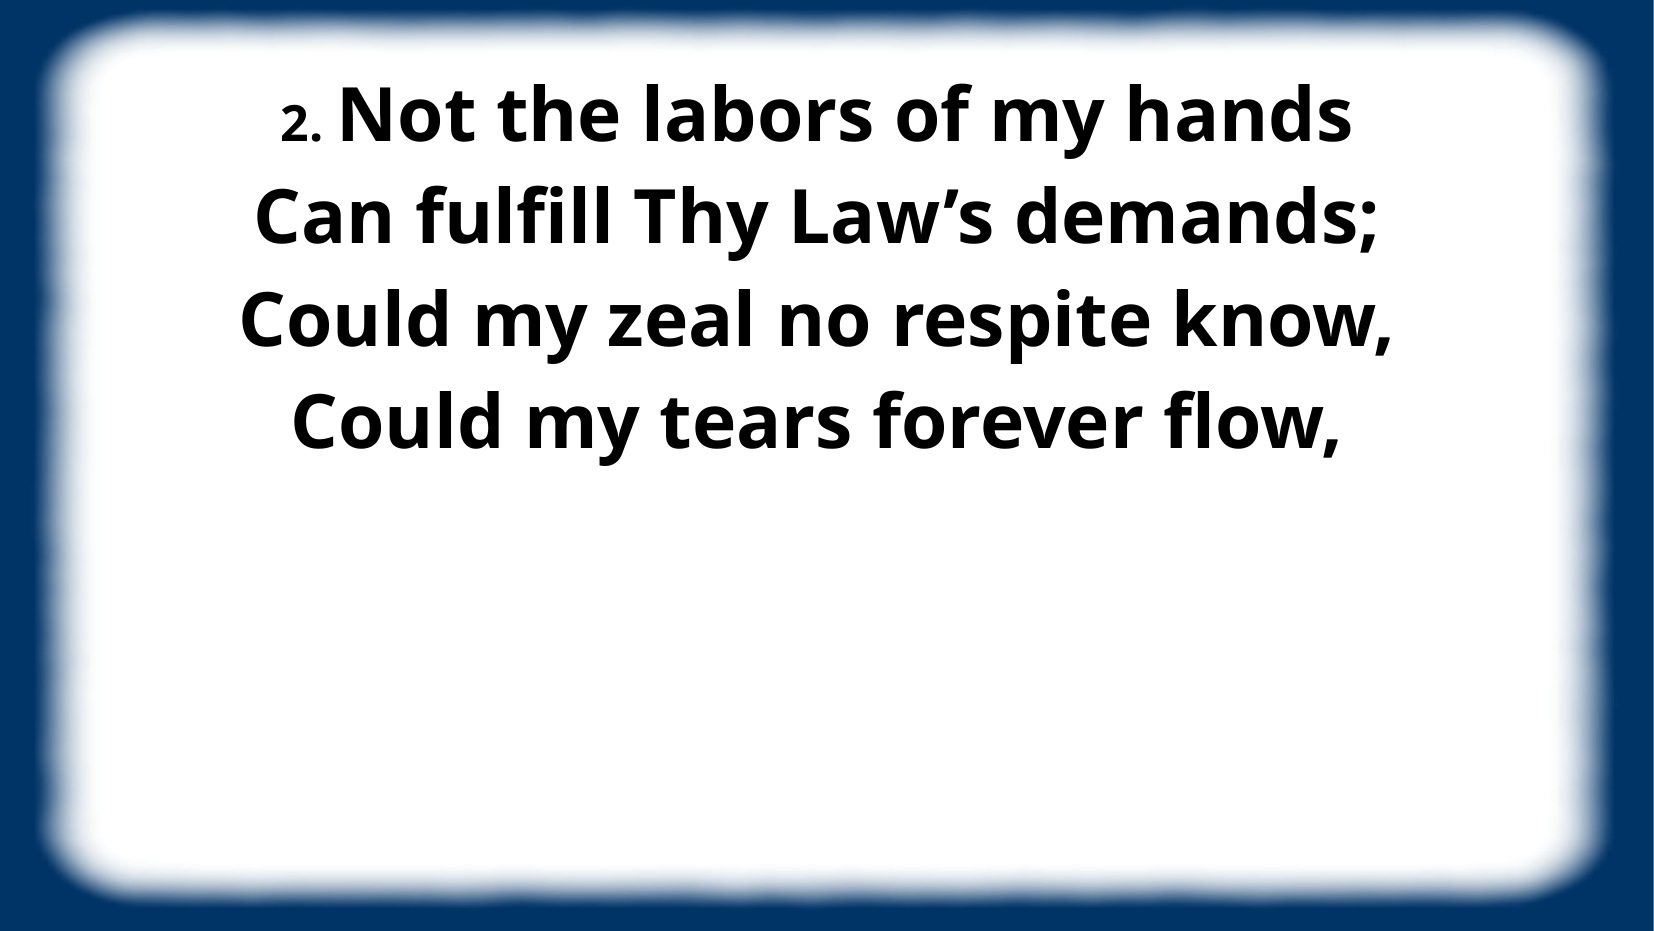

2. Not the labors of my hands
Can fulfill Thy Law’s demands;
Could my zeal no respite know,
Could my tears forever flow,